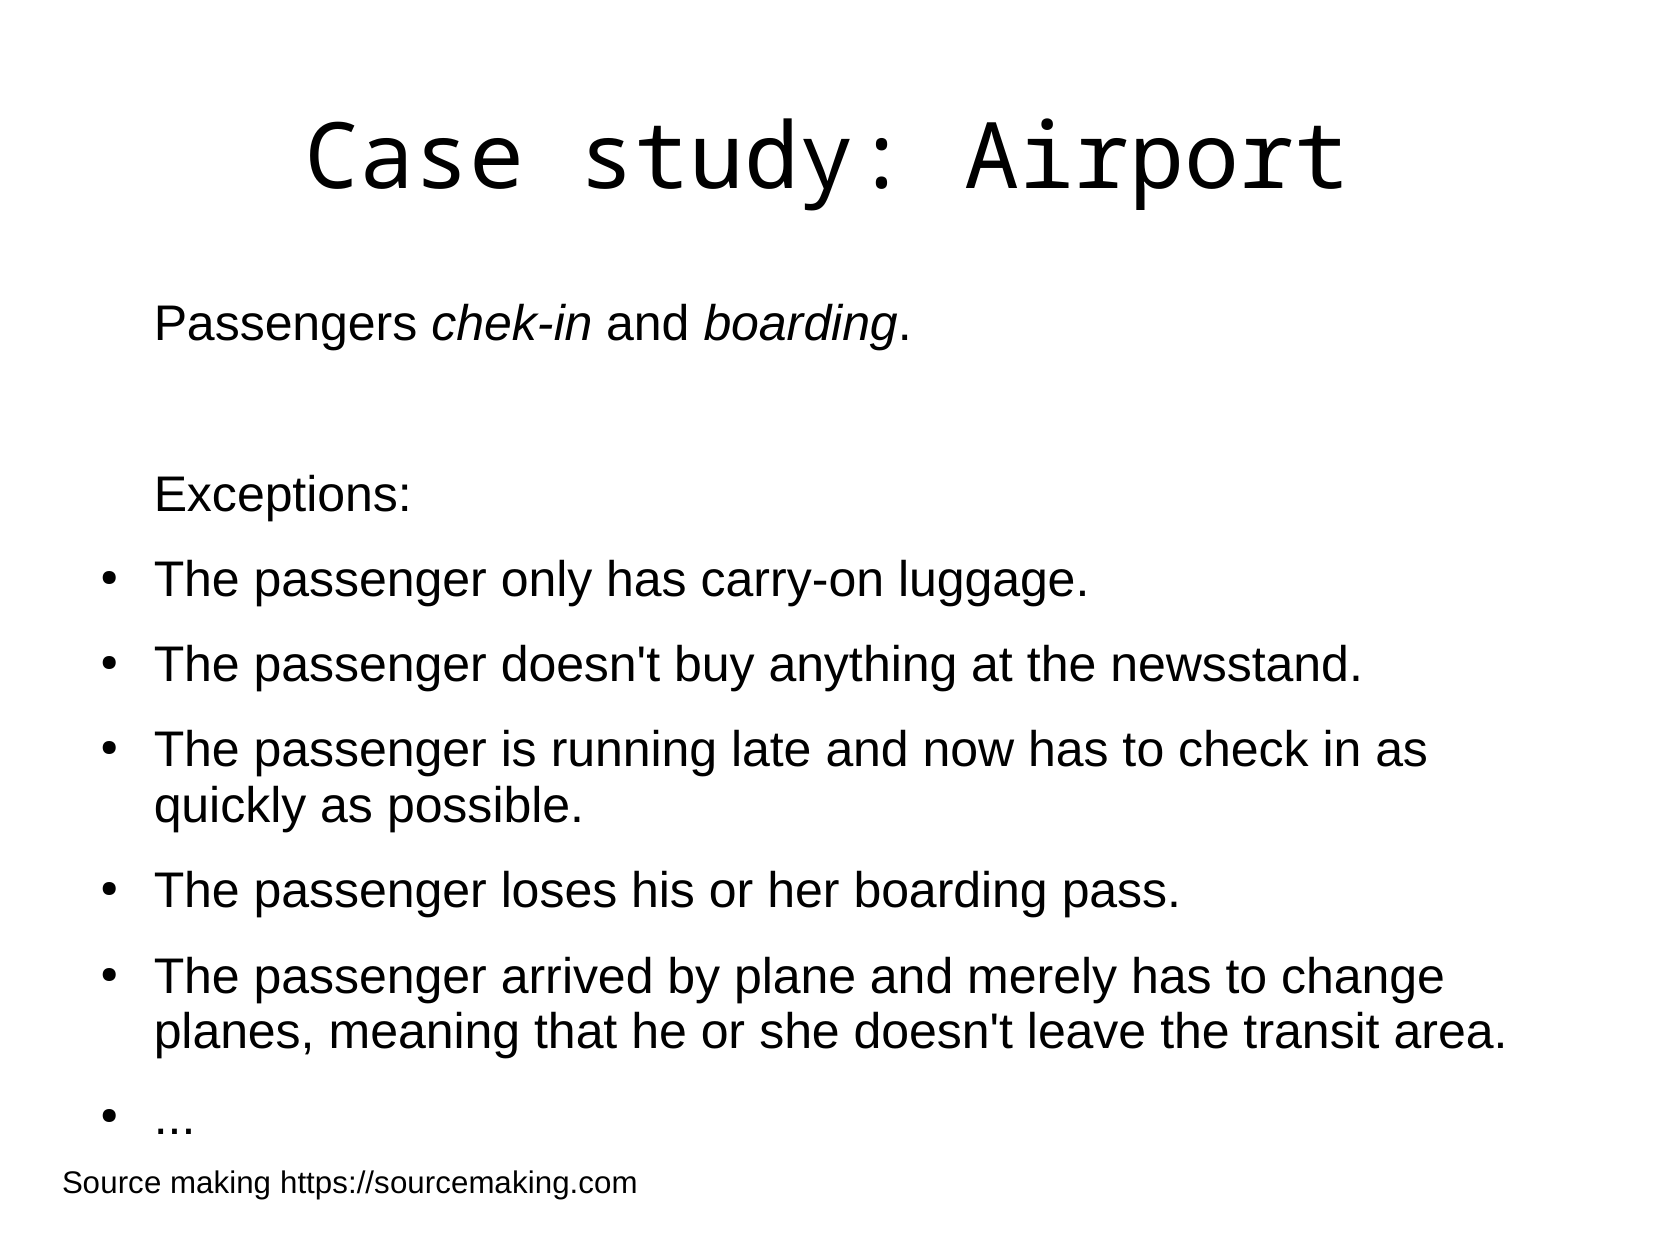

# Case study: Airport
Passengers chek-in and boarding.
Exceptions:
The passenger only has carry-on luggage.
The passenger doesn't buy anything at the newsstand.
The passenger is running late and now has to check in as quickly as possible.
The passenger loses his or her boarding pass.
The passenger arrived by plane and merely has to change planes, meaning that he or she doesn't leave the transit area.
...
Source making https://sourcemaking.com